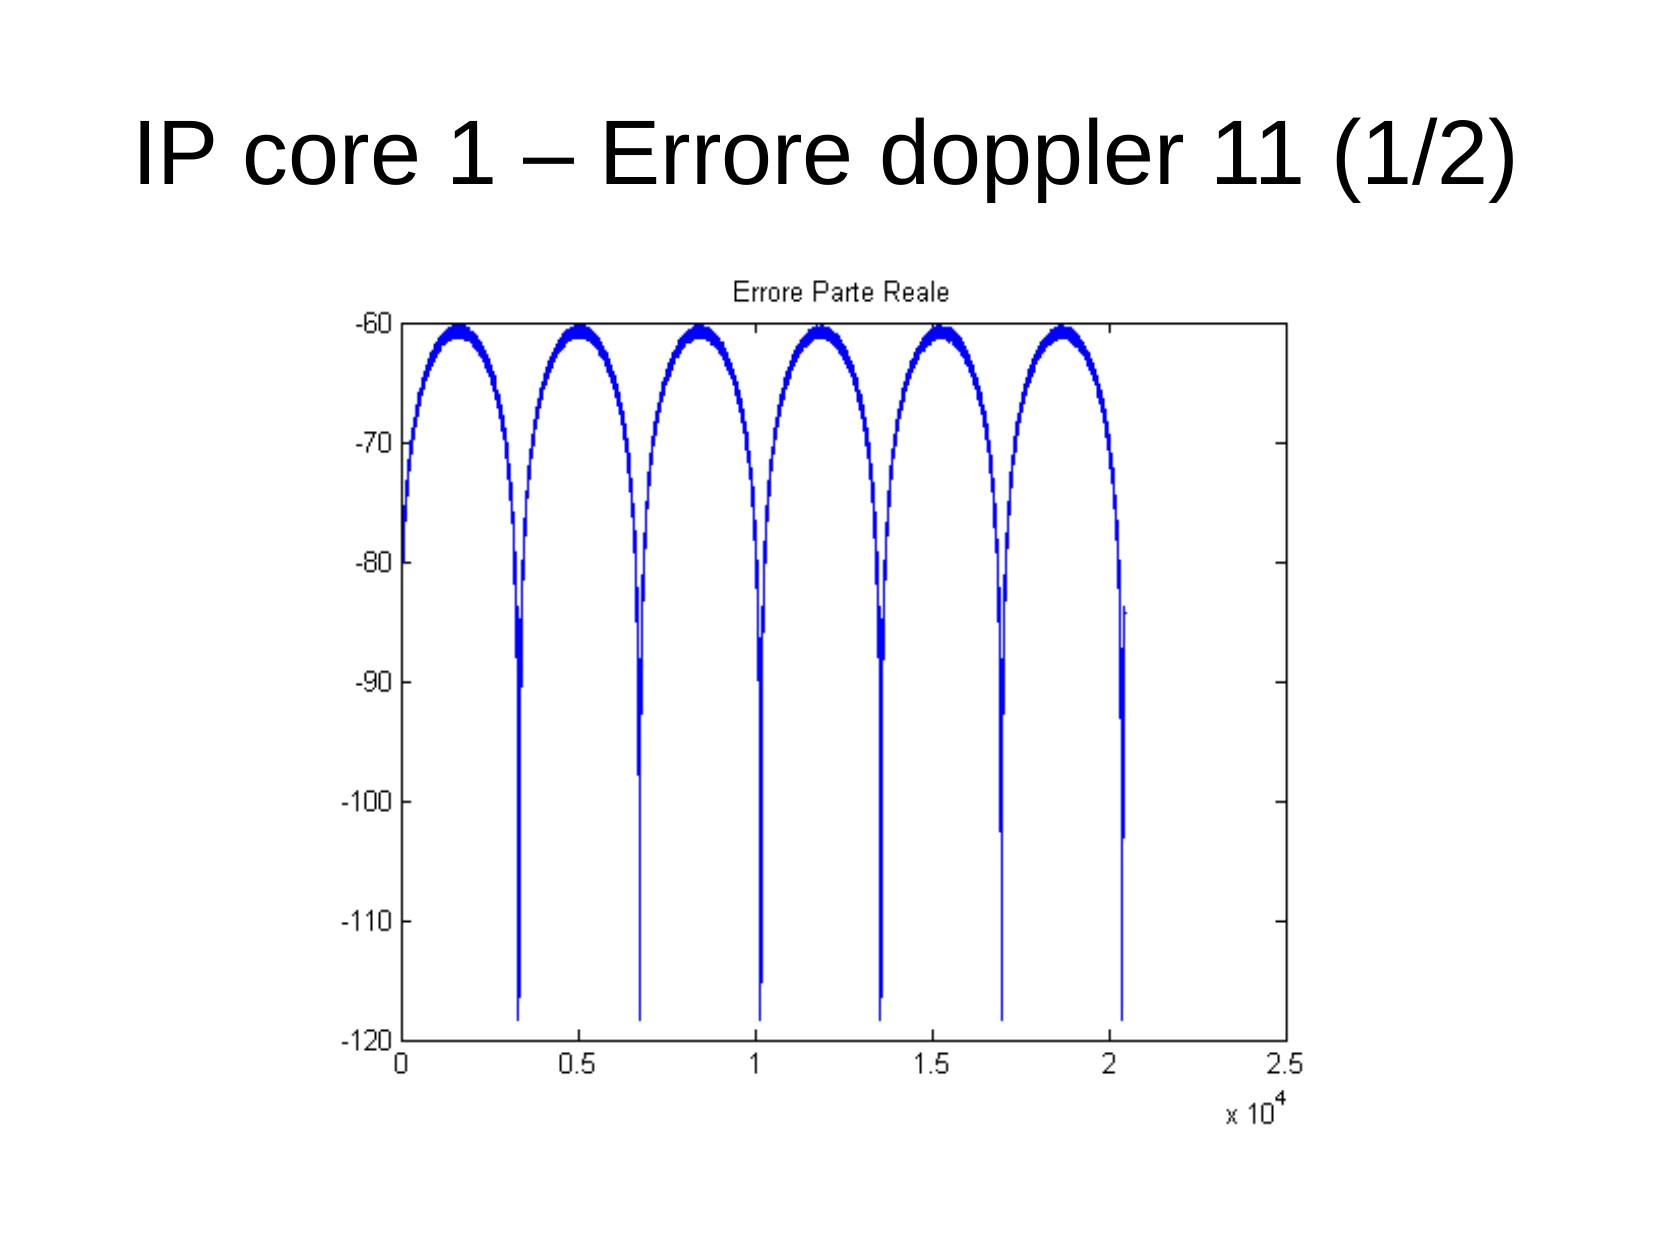

# IP core 1 – Errore doppler 11 (1/2)